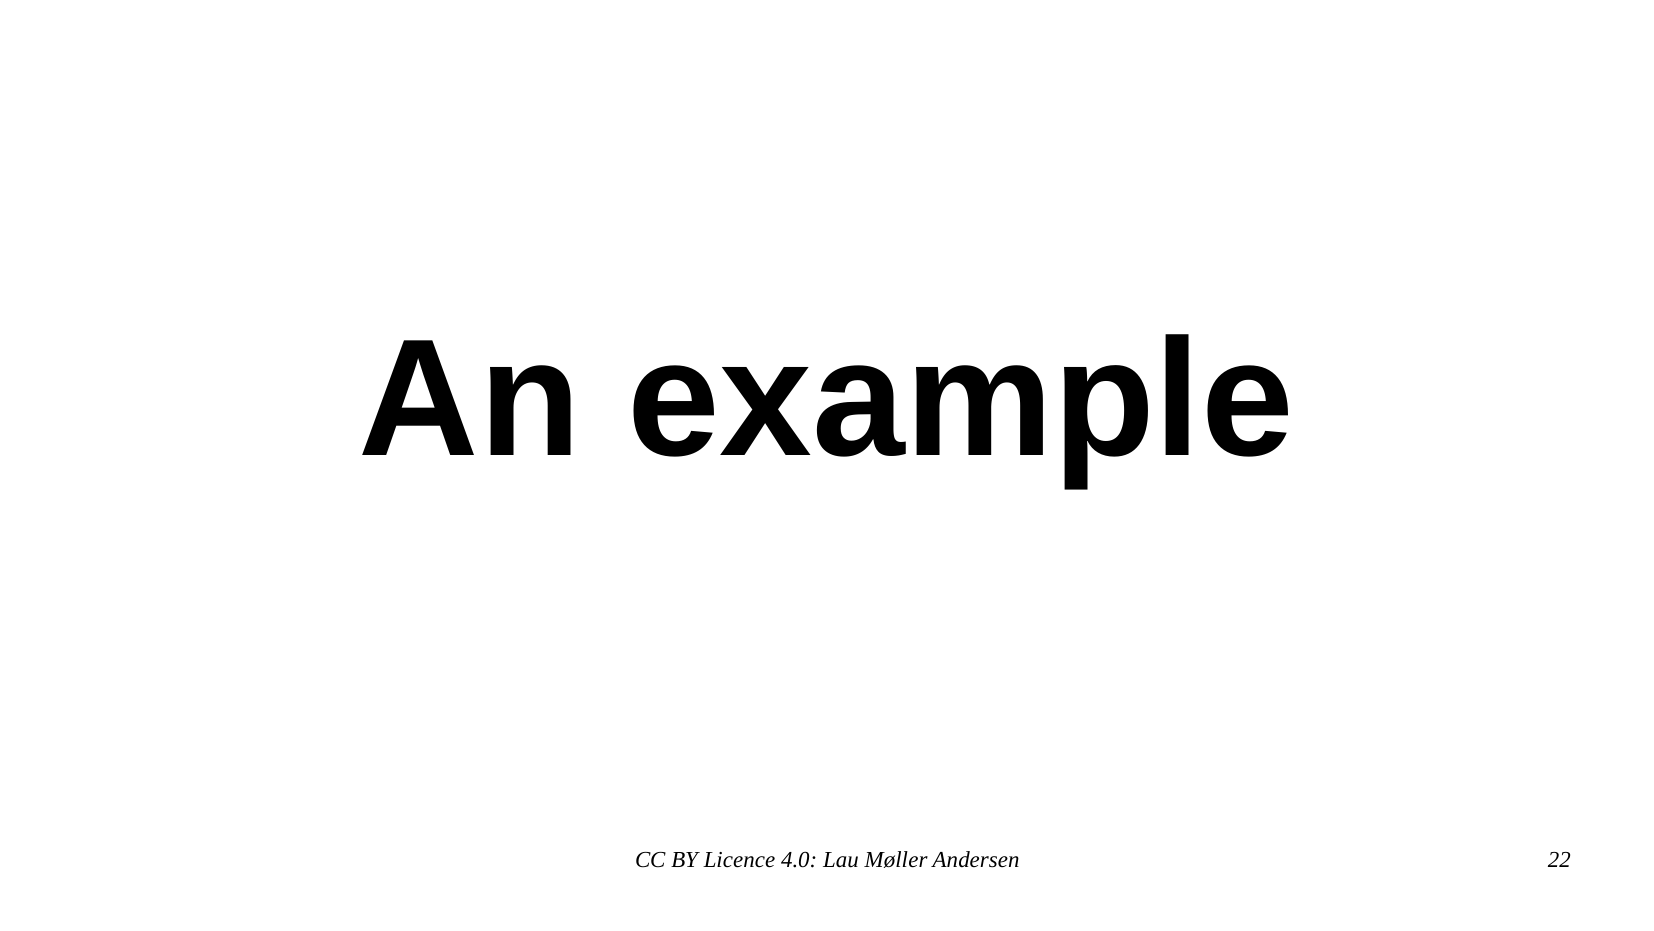

# An example
CC BY Licence 4.0: Lau Møller Andersen
22